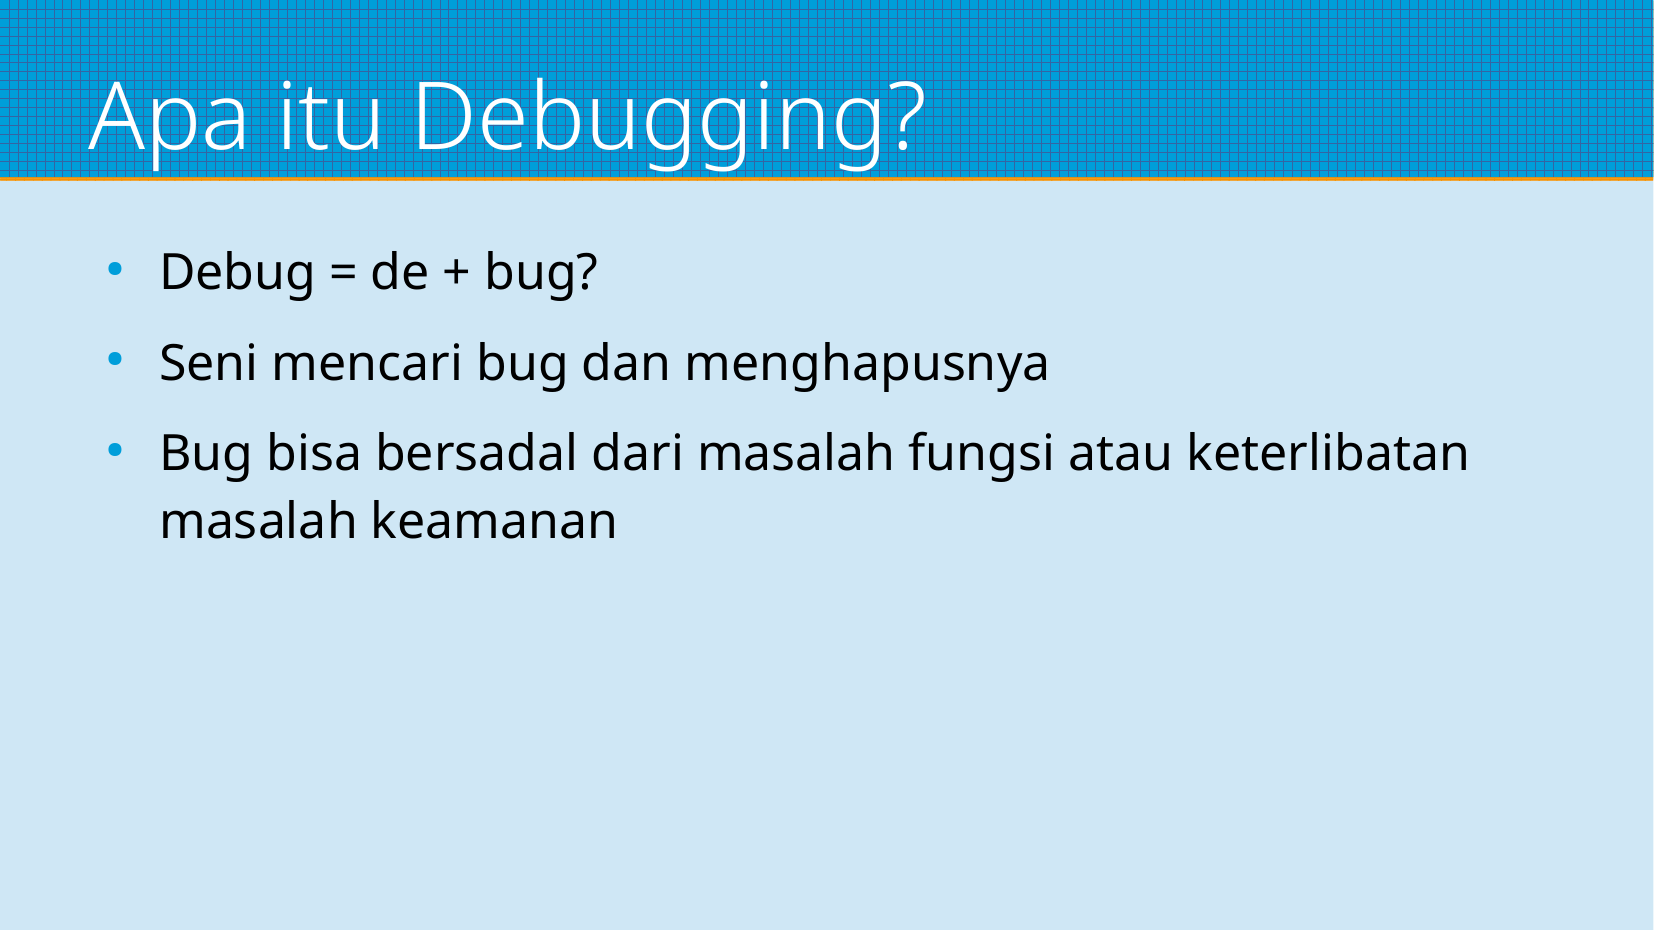

# Apa itu Debugging?
Debug = de + bug?
Seni mencari bug dan menghapusnya
Bug bisa bersadal dari masalah fungsi atau keterlibatan masalah keamanan